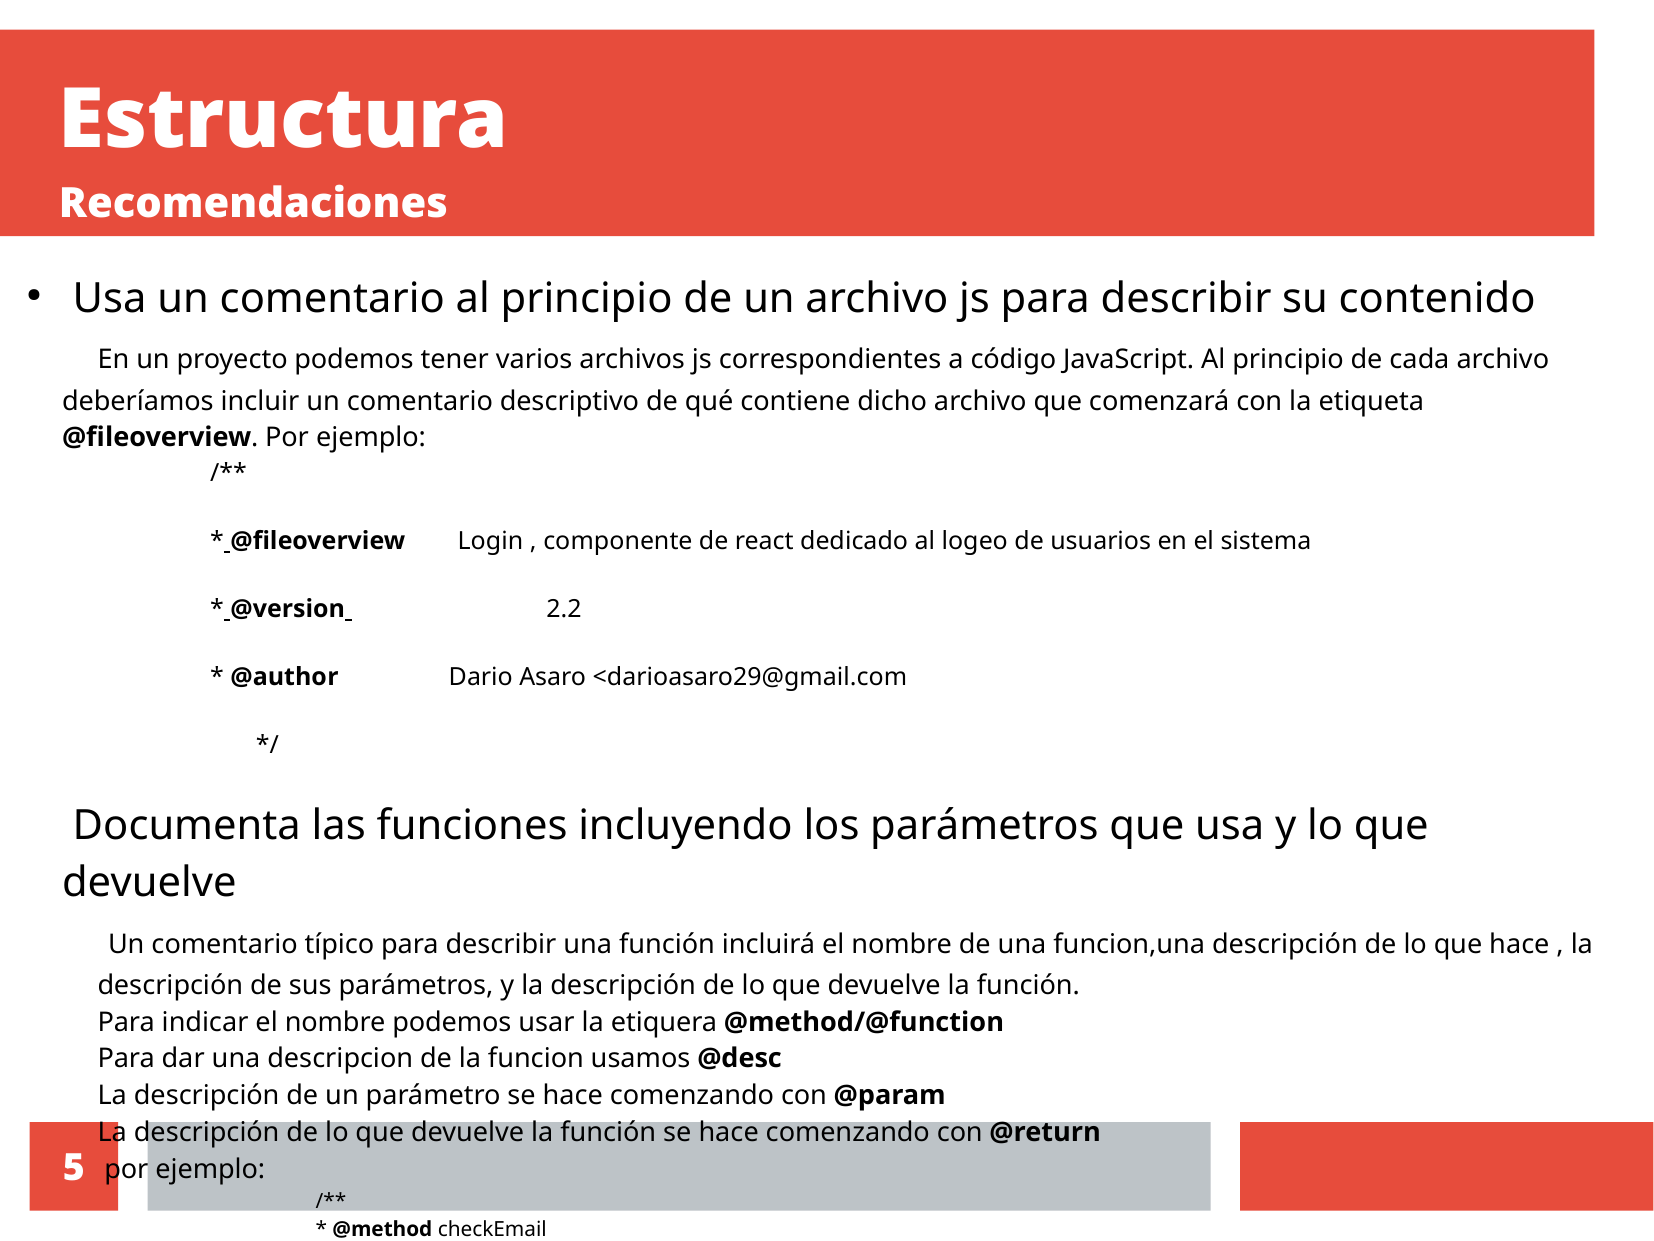

# Estructura Recomendaciones
 Usa un comentario al principio de un archivo js para describir su contenido
 En un proyecto podemos tener varios archivos js correspondientes a código JavaScript. Al principio de cada archivo deberíamos incluir un comentario descriptivo de qué contiene dicho archivo que comenzará con la etiqueta @fileoverview. Por ejemplo:
 /**
 * @fileoverview Login , componente de react dedicado al logeo de usuarios en el sistema
 * @version 2.2
 * @author Dario Asaro <darioasaro29@gmail.com
 */
 Documenta las funciones incluyendo los parámetros que usa y lo que devuelve
 Un comentario típico para describir una función incluirá el nombre de una funcion,una descripción de lo que hace , la descripción de sus parámetros, y la descripción de lo que devuelve la función.
Para indicar el nombre podemos usar la etiquera @method/@function
Para dar una descripcion de la funcion usamos @desc
La descripción de un parámetro se hace comenzando con @param
La descripción de lo que devuelve la función se hace comenzando con @return
 por ejemplo:
 /**
 * @method checkEmail
 * @desc Verifies if the string is in a valid email format
 * @param {string}
 * @return {boolean}
 */
5